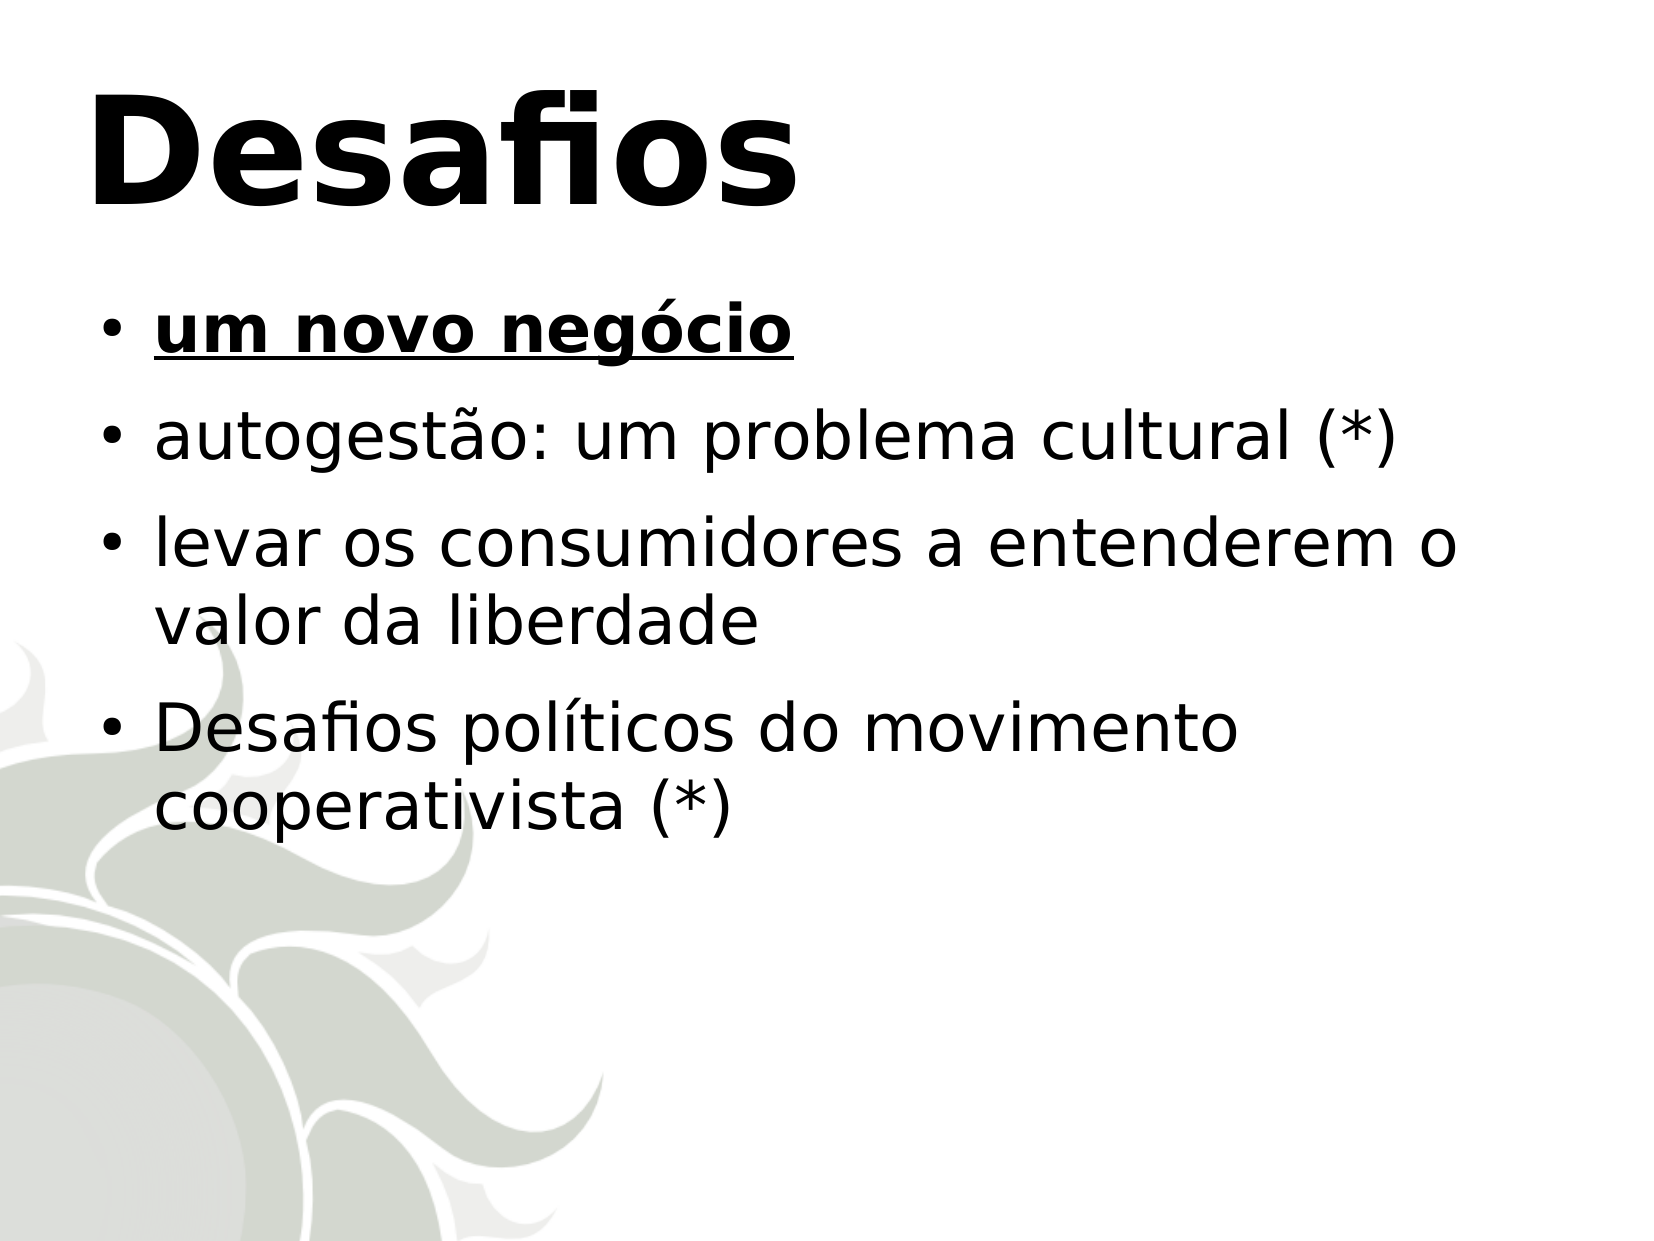

# Desafios
um novo negócio
autogestão: um problema cultural (*)
levar os consumidores a entenderem o valor da liberdade
Desafios políticos do movimento cooperativista (*)